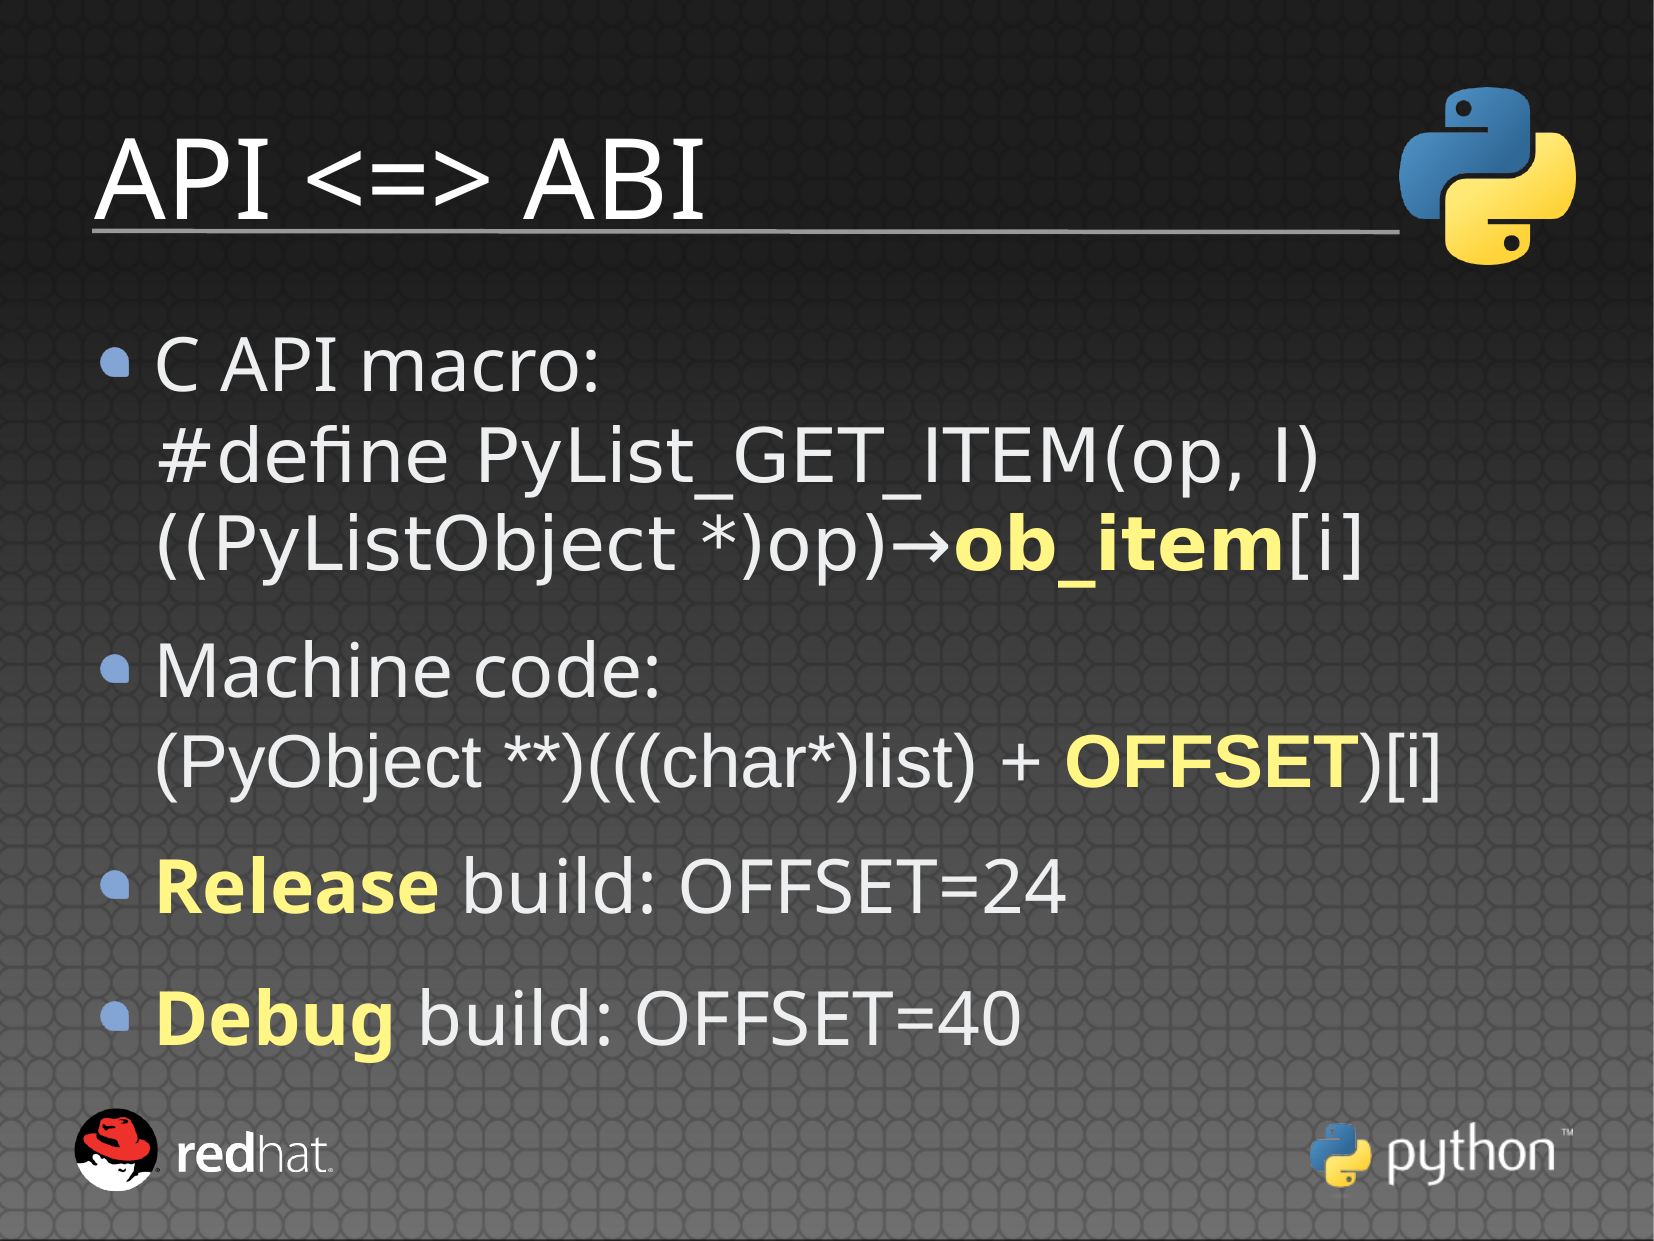

API <=> ABI
# C API macro: #define PyList_GET_ITEM(op, I) ((PyListObject *)op)→ob_item[i]
Machine code:
(PyObject **)(((char*)list) + OFFSET)[i]
Release build: OFFSET=24
Debug build: OFFSET=40